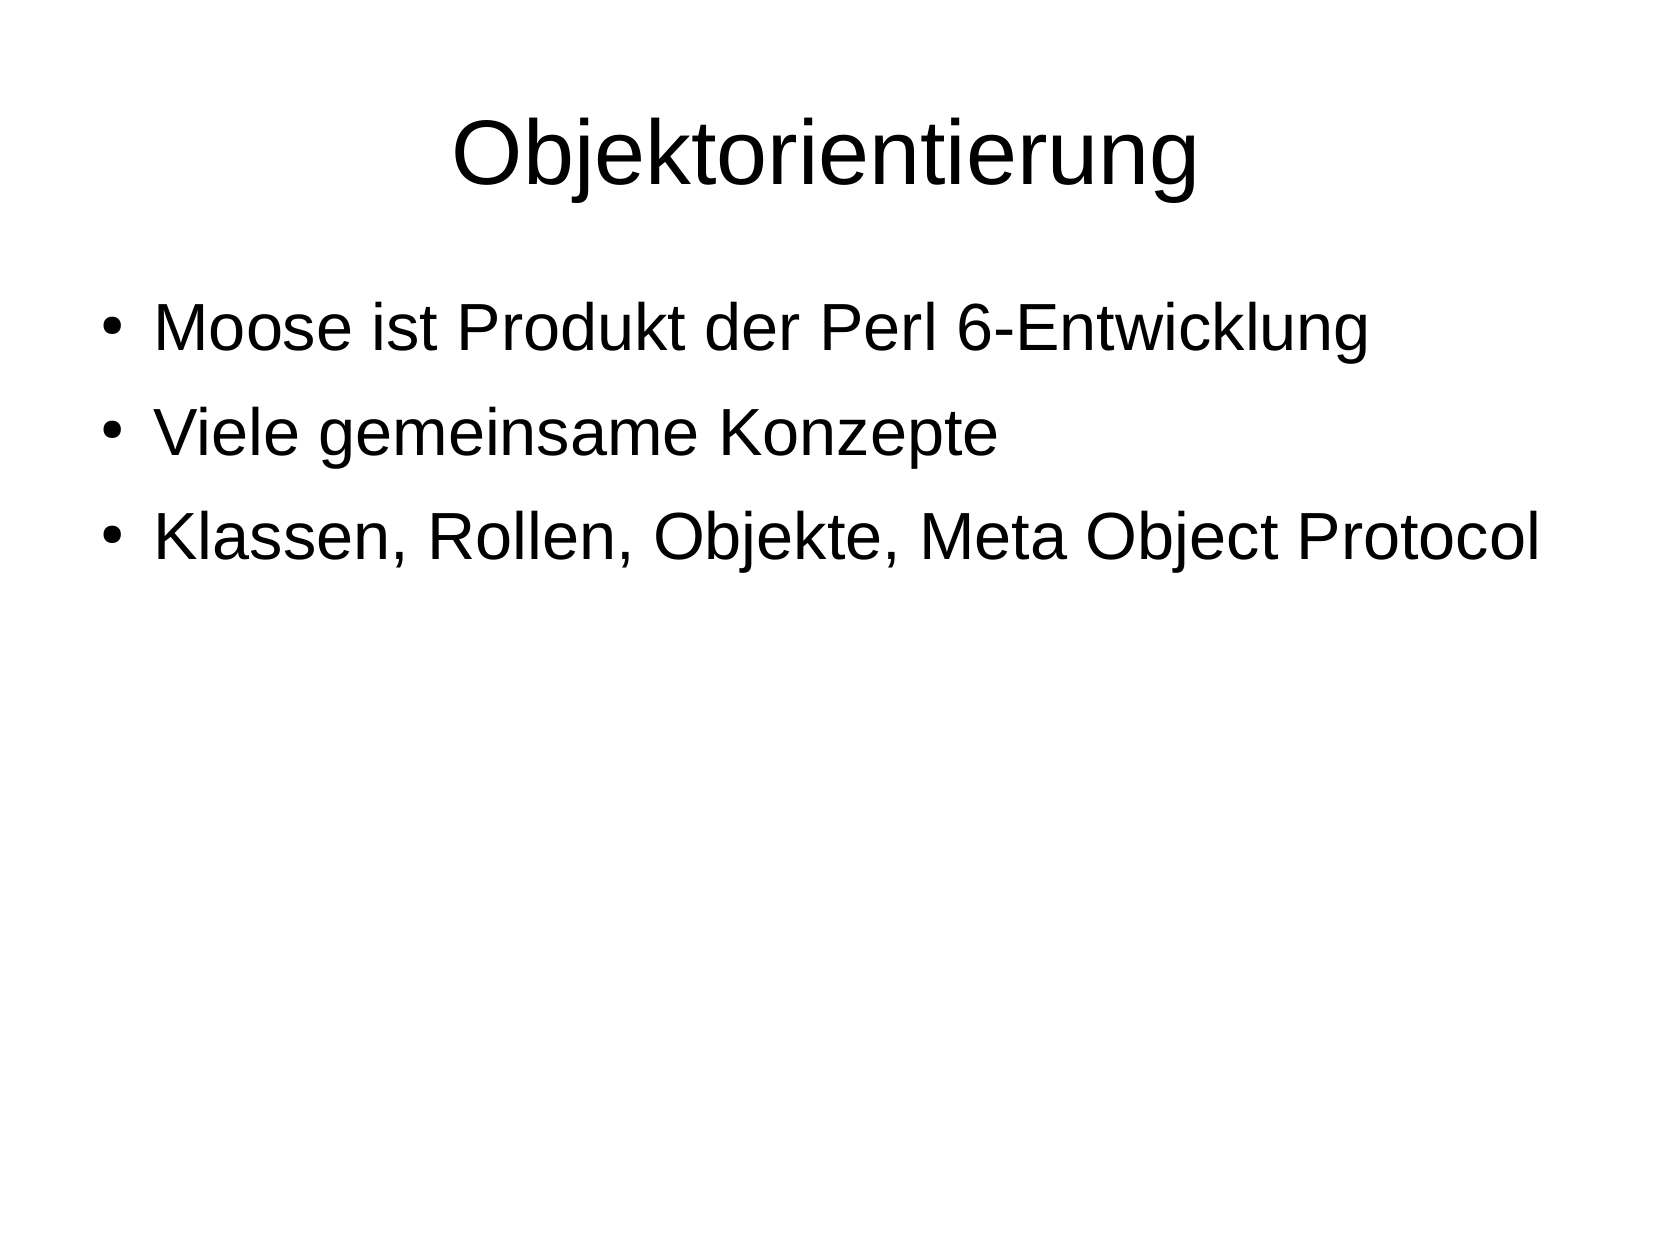

# Objektorientierung
Moose ist Produkt der Perl 6-Entwicklung
Viele gemeinsame Konzepte
Klassen, Rollen, Objekte, Meta Object Protocol